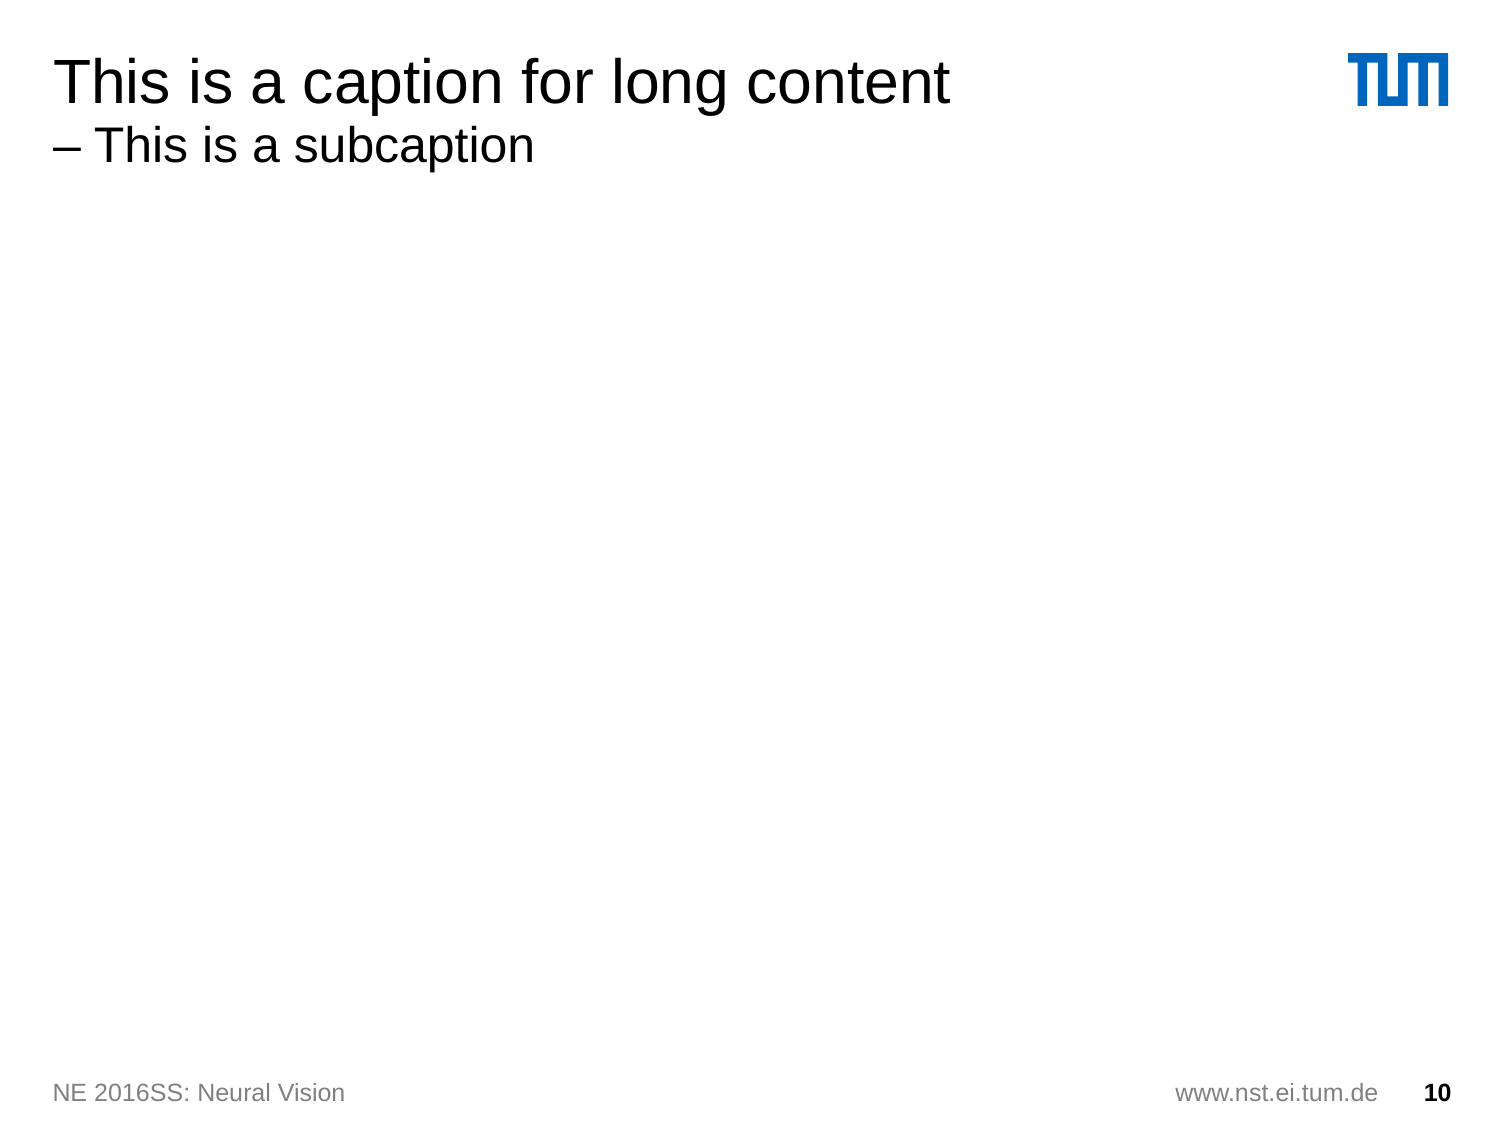

# This is a caption for long content – This is a subcaption
NE 2016SS: Neural Vision
10